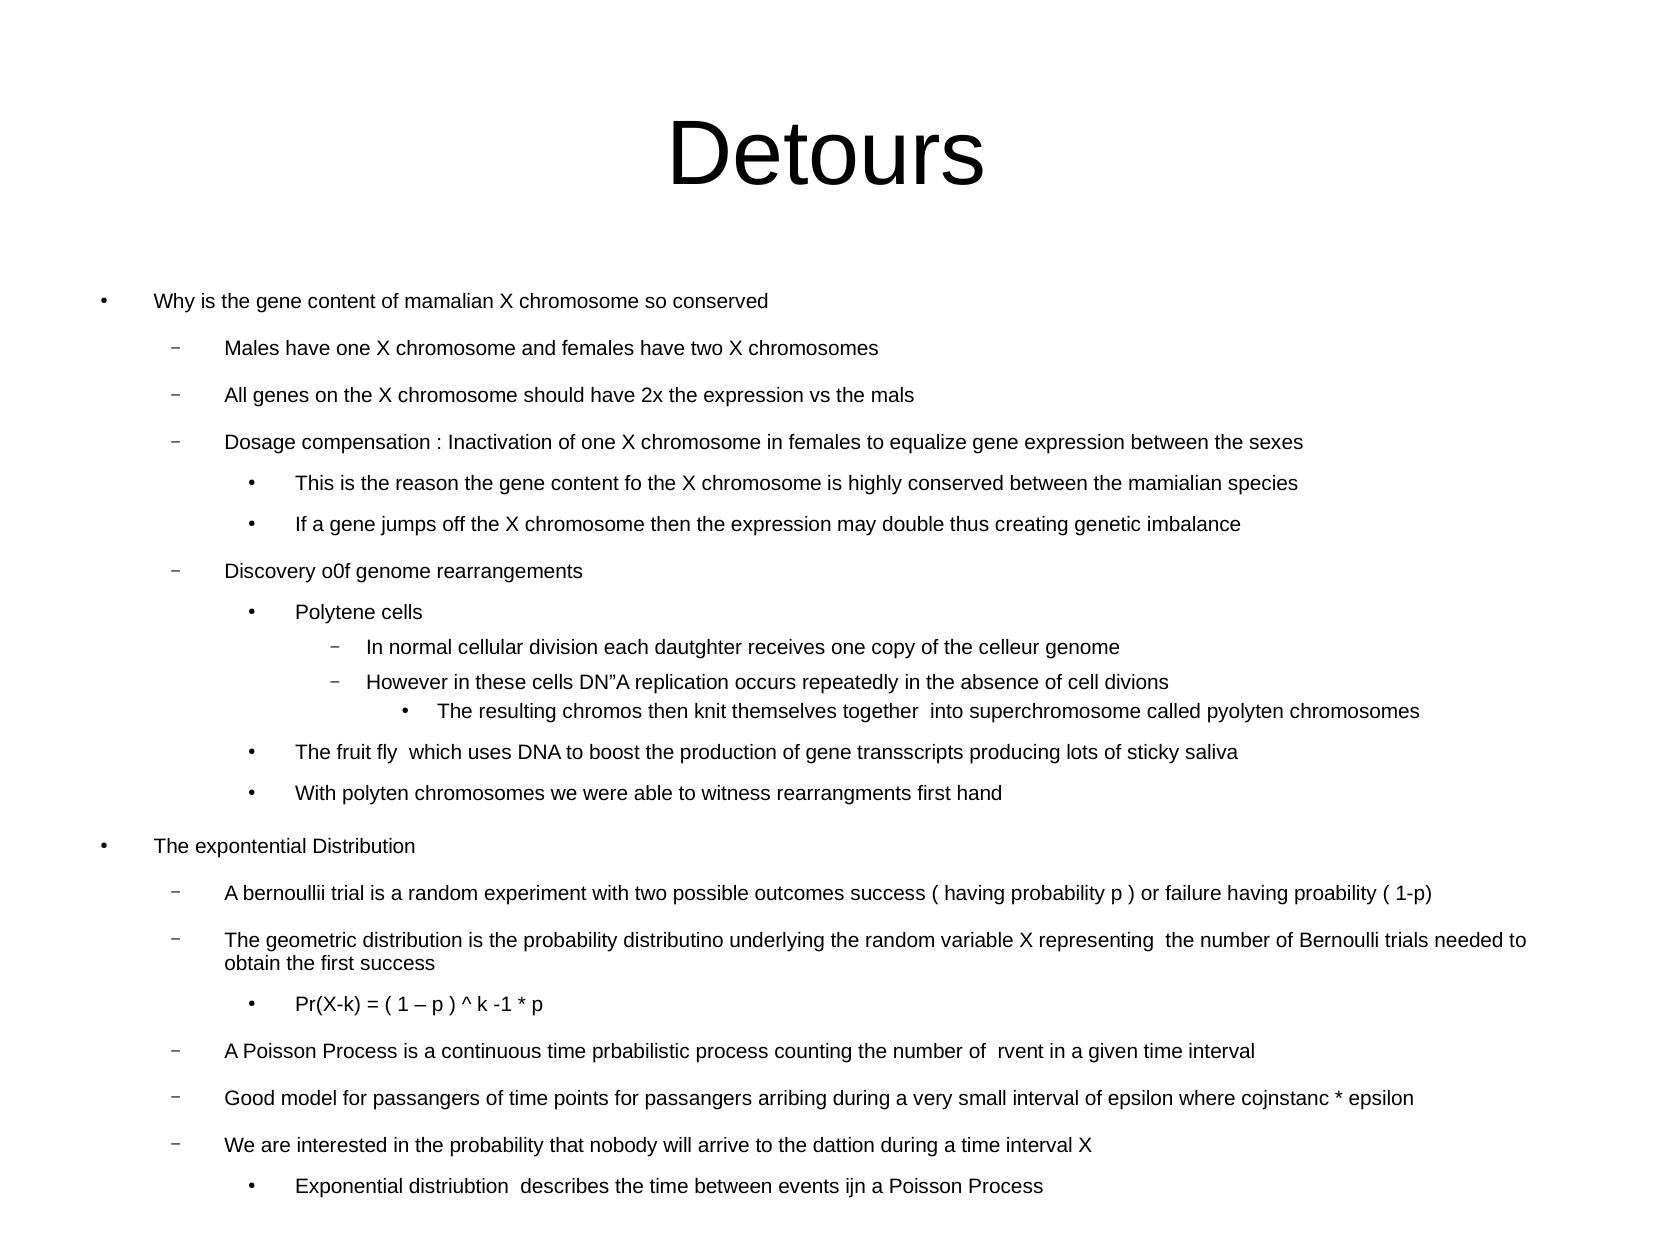

# Detours
Why is the gene content of mamalian X chromosome so conserved
Males have one X chromosome and females have two X chromosomes
All genes on the X chromosome should have 2x the expression vs the mals
Dosage compensation : Inactivation of one X chromosome in females to equalize gene expression between the sexes
This is the reason the gene content fo the X chromosome is highly conserved between the mamialian species
If a gene jumps off the X chromosome then the expression may double thus creating genetic imbalance
Discovery o0f genome rearrangements
Polytene cells
In normal cellular division each dautghter receives one copy of the celleur genome
However in these cells DN”A replication occurs repeatedly in the absence of cell divions
The resulting chromos then knit themselves together into superchromosome called pyolyten chromosomes
The fruit fly which uses DNA to boost the production of gene transscripts producing lots of sticky saliva
With polyten chromosomes we were able to witness rearrangments first hand
The expontential Distribution
A bernoullii trial is a random experiment with two possible outcomes success ( having probability p ) or failure having proability ( 1-p)
The geometric distribution is the probability distributino underlying the random variable X representing the number of Bernoulli trials needed to obtain the first success
Pr(X-k) = ( 1 – p ) ^ k -1 * p
A Poisson Process is a continuous time prbabilistic process counting the number of rvent in a given time interval
Good model for passangers of time points for passangers arribing during a very small interval of epsilon where cojnstanc * epsilon
We are interested in the probability that nobody will arrive to the dattion during a time interval X
Exponential distriubtion describes the time between events ijn a Poisson Process